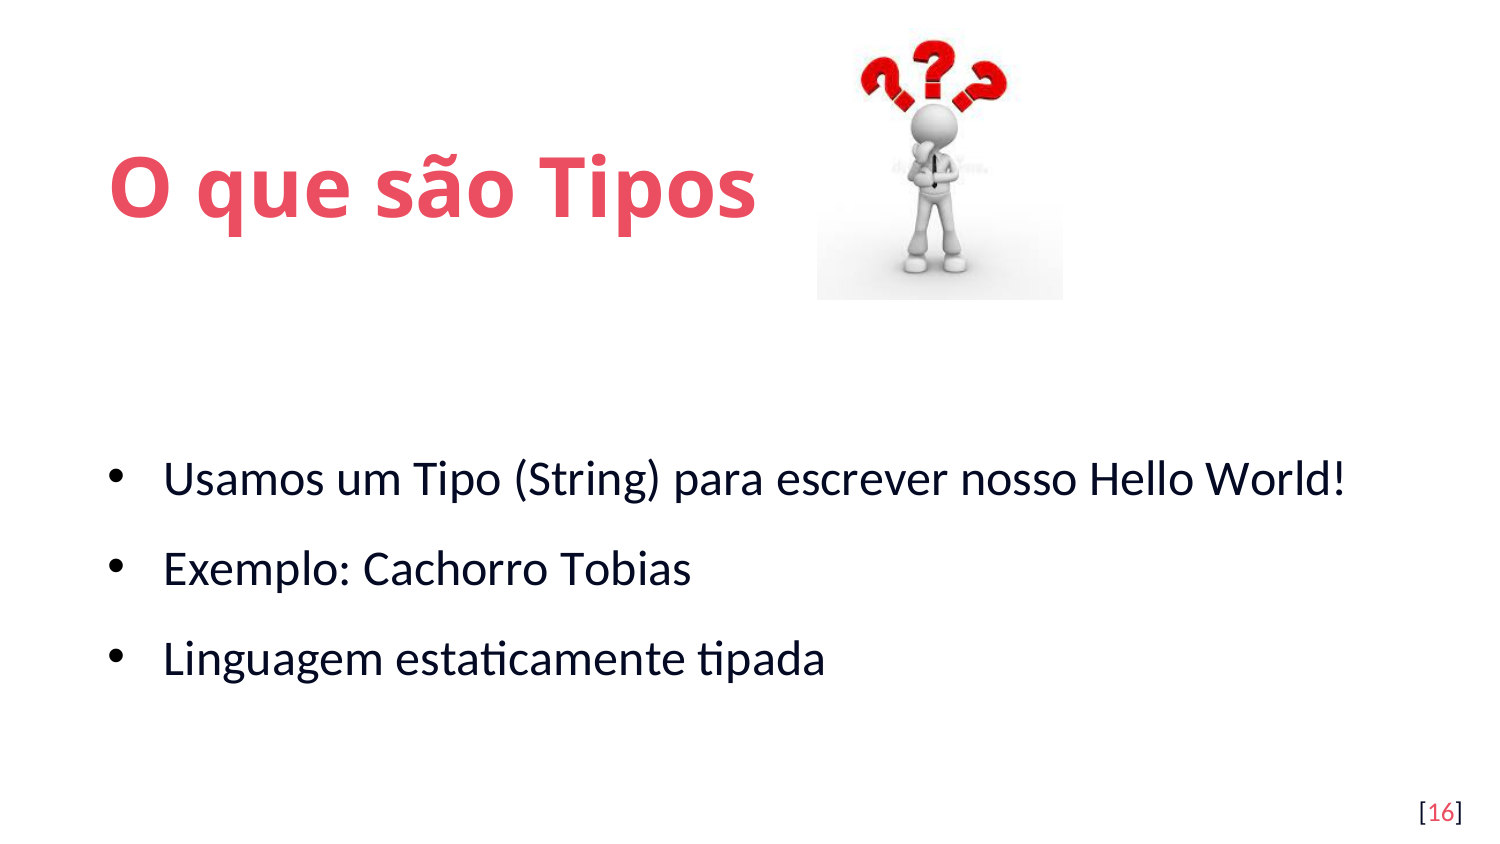

O que são Tipos
Usamos um Tipo (String) para escrever nosso Hello World!
Exemplo: Cachorro Tobias
Linguagem estaticamente tipada